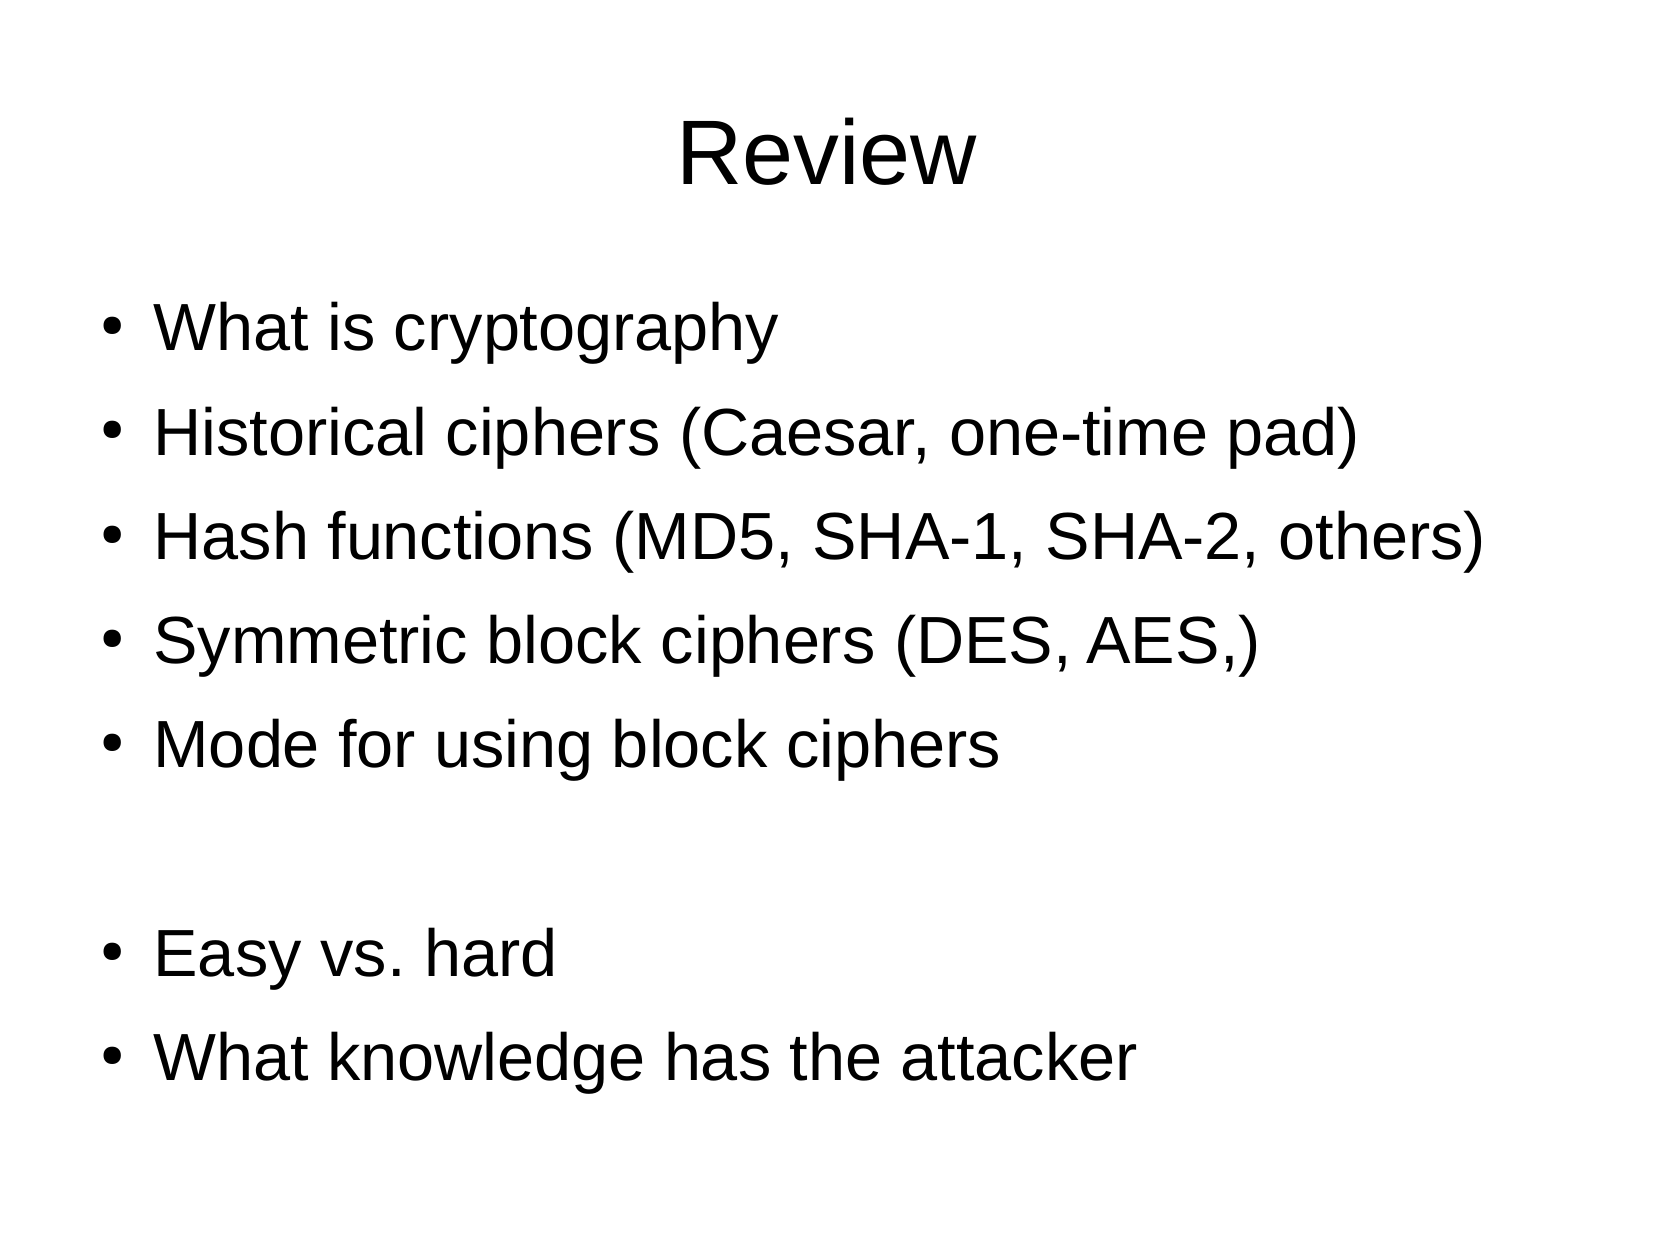

# Review
What is cryptography
Historical ciphers (Caesar, one-time pad)
Hash functions (MD5, SHA-1, SHA-2, others)
Symmetric block ciphers (DES, AES,)
Mode for using block ciphers
Easy vs. hard
What knowledge has the attacker